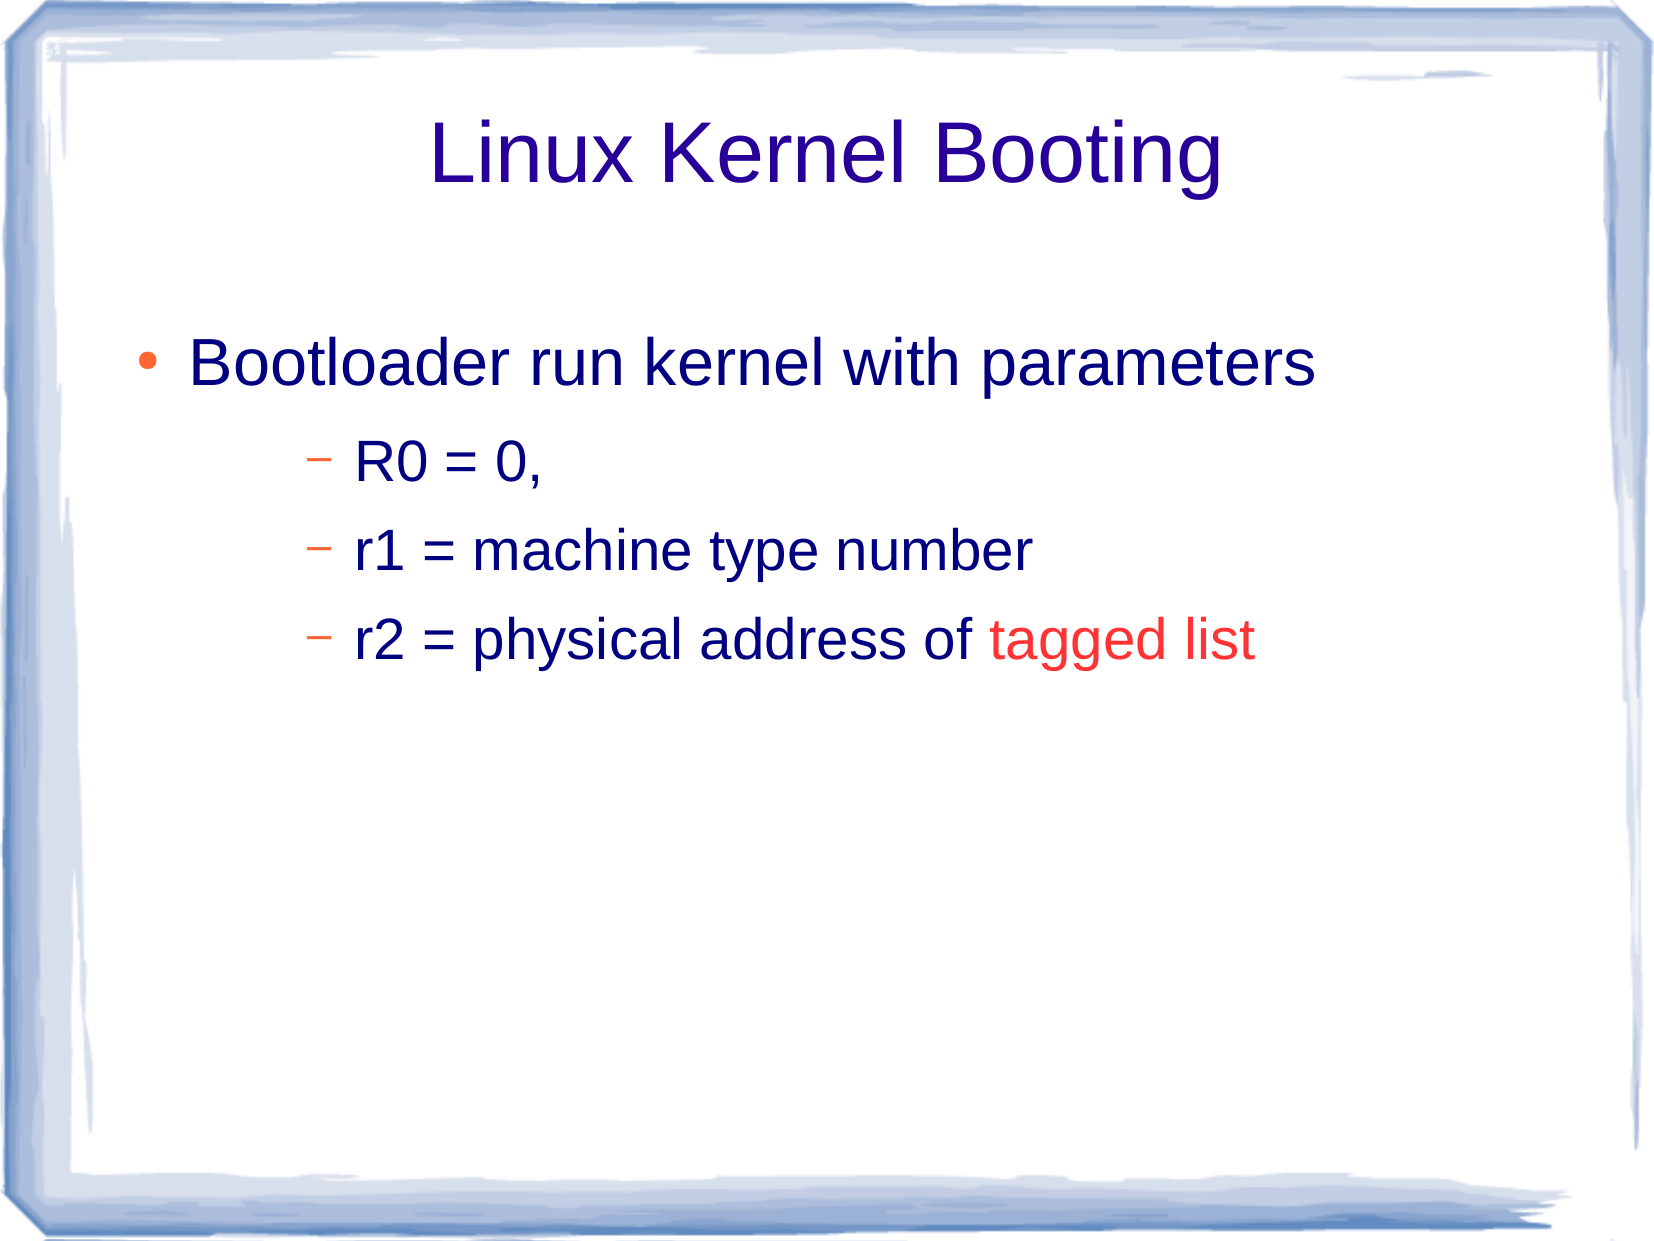

# Linux Kernel Booting
Bootloader run kernel with parameters
R0 = 0,
r1 = machine type number
r2 = physical address of tagged list